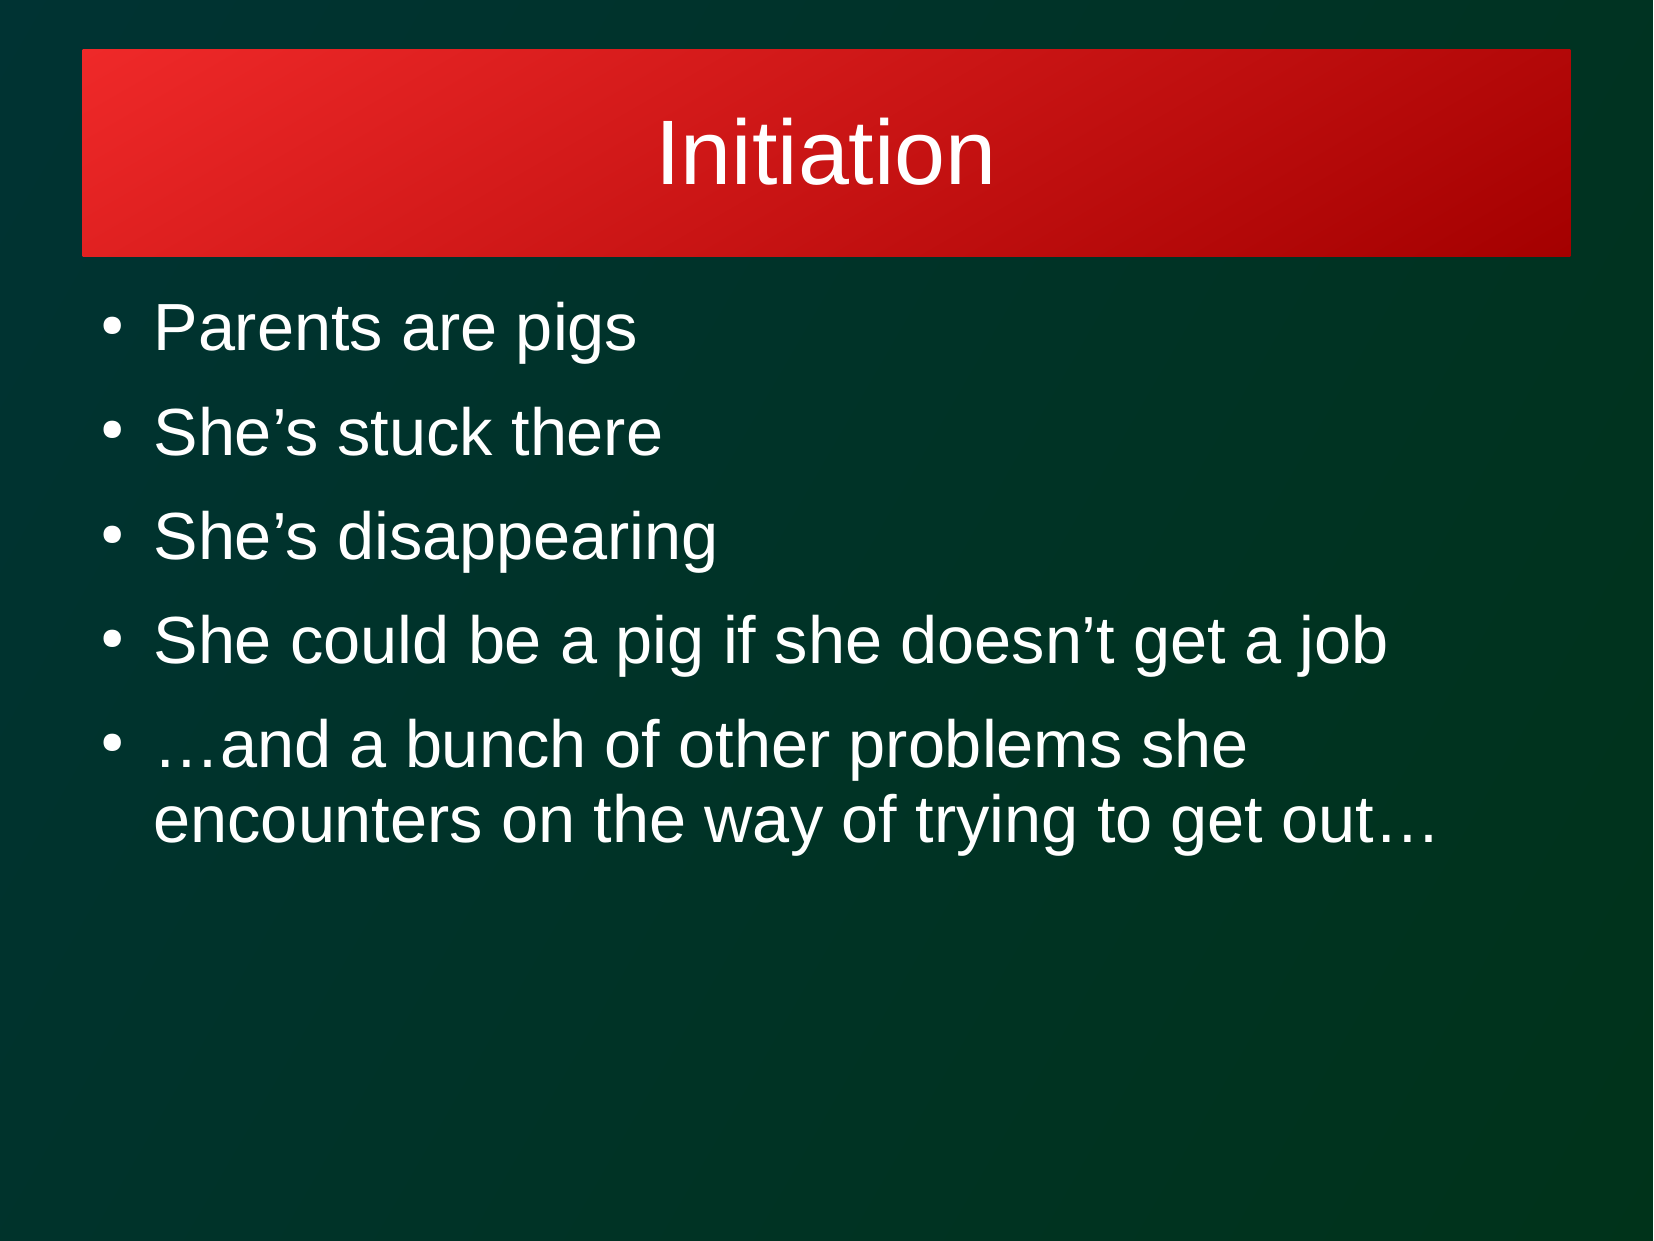

# Initiation
Parents are pigs
She’s stuck there
She’s disappearing
She could be a pig if she doesn’t get a job
…and a bunch of other problems she encounters on the way of trying to get out…